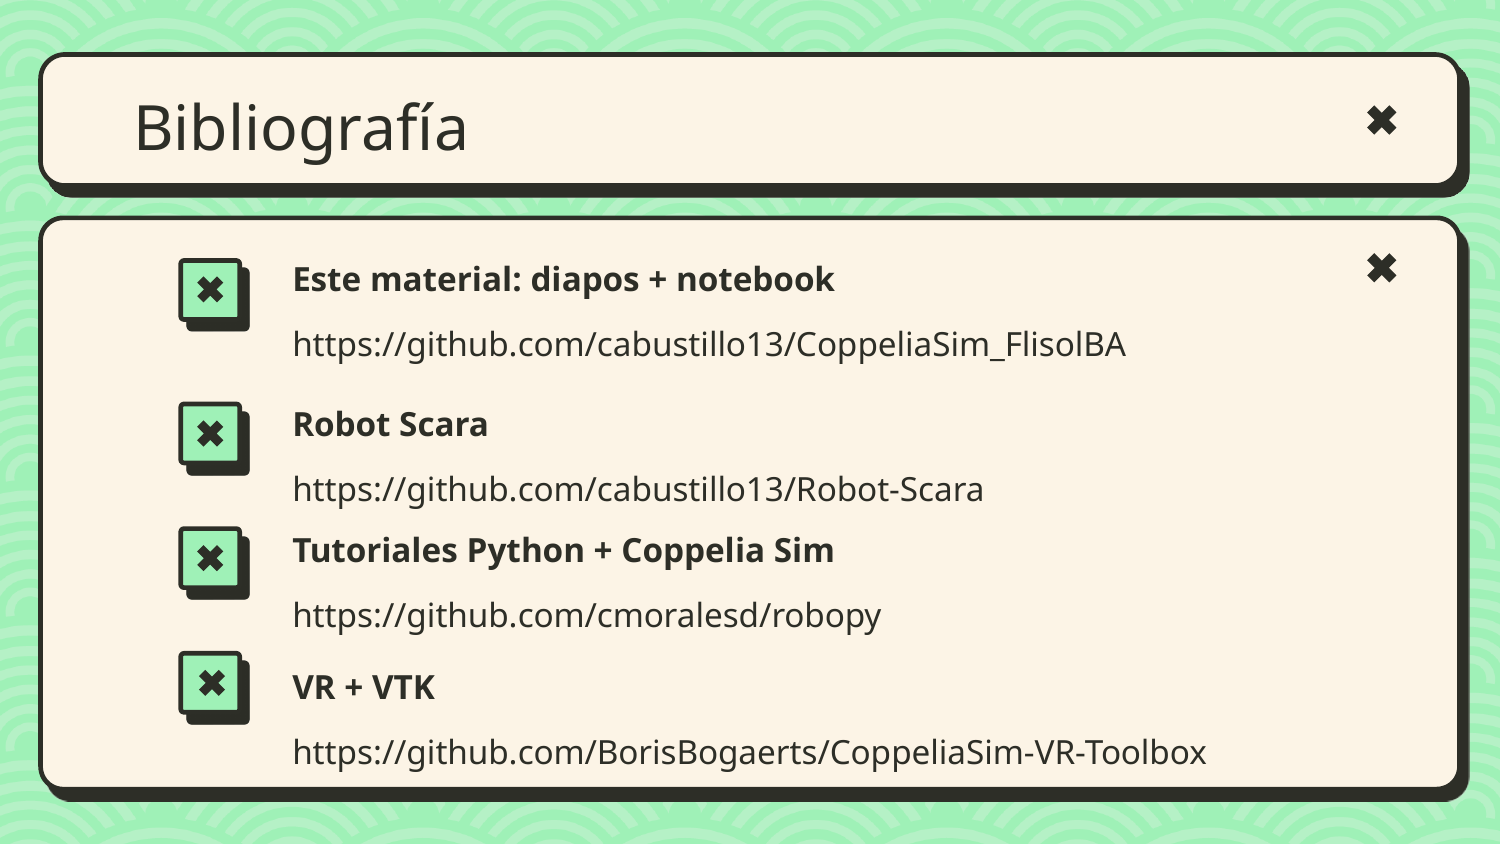

# Bibliografía
Este material: diapos + notebook
https://github.com/cabustillo13/CoppeliaSim_FlisolBA
Robot Scara
https://github.com/cabustillo13/Robot-Scara
Tutoriales Python + Coppelia Sim
https://github.com/cmoralesd/robopy
VR + VTK
https://github.com/BorisBogaerts/CoppeliaSim-VR-Toolbox